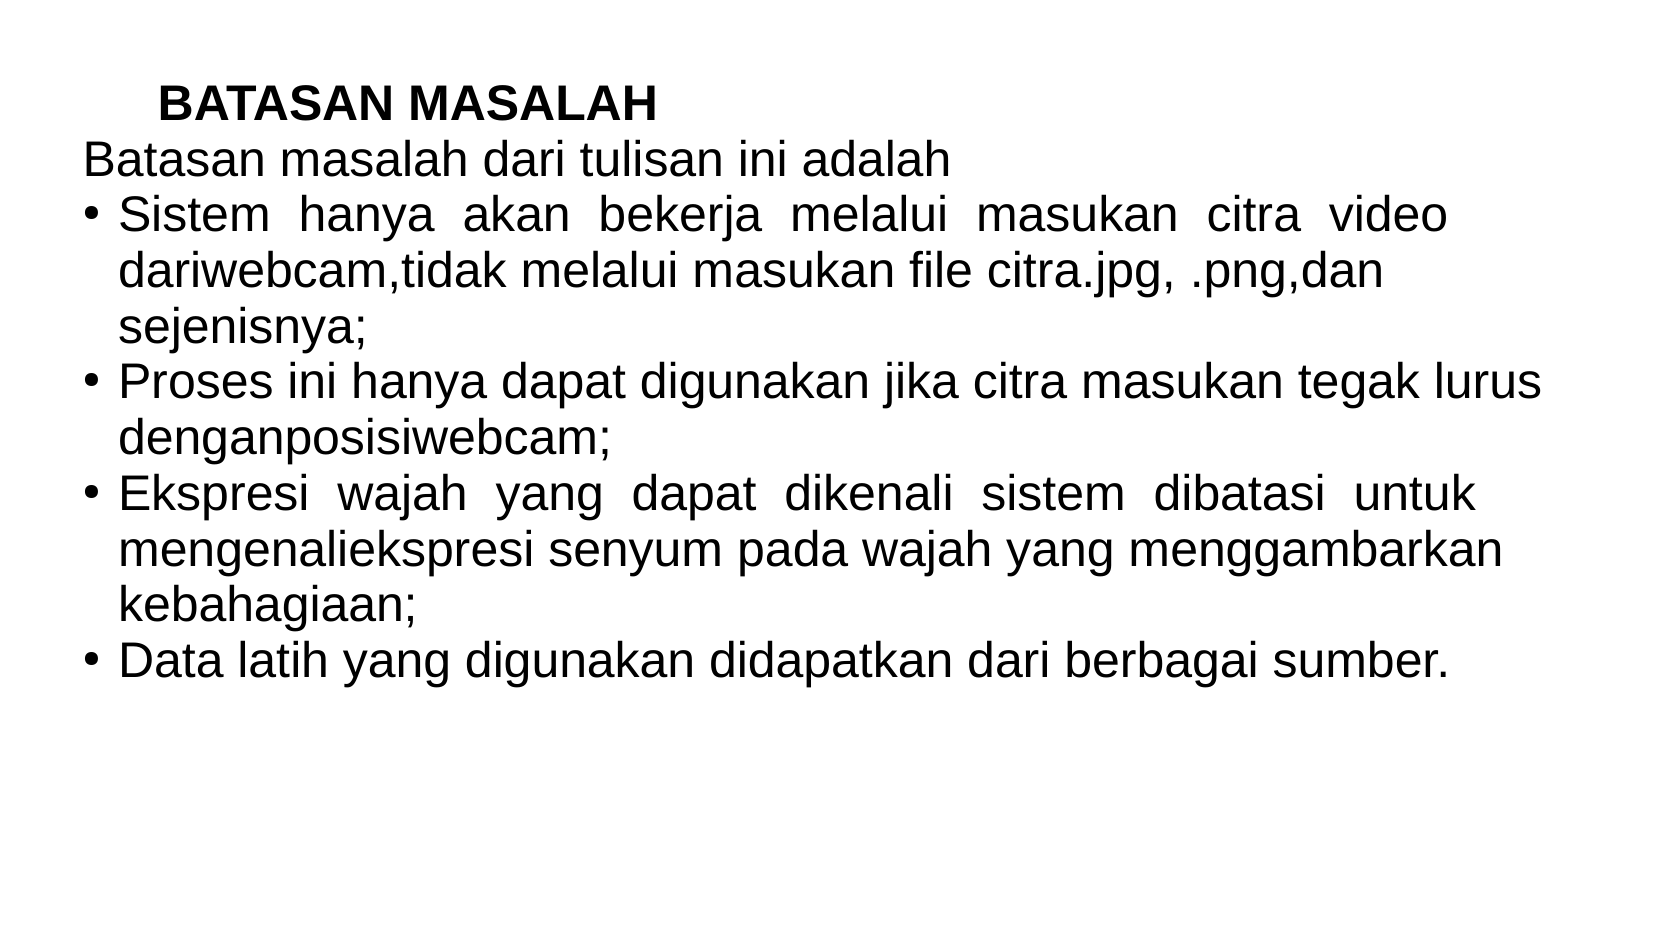

# BATASAN MASALAH
Batasan masalah dari tulisan ini adalah
Sistem hanya akan bekerja melalui masukan citra video dariwebcam,tidak melalui masukan file citra.jpg, .png,dan sejenisnya;
Proses ini hanya dapat digunakan jika citra masukan tegak lurus denganposisiwebcam;
Ekspresi wajah yang dapat dikenali sistem dibatasi untuk mengenaliekspresi senyum pada wajah yang menggambarkan kebahagiaan;
Data latih yang digunakan didapatkan dari berbagai sumber.